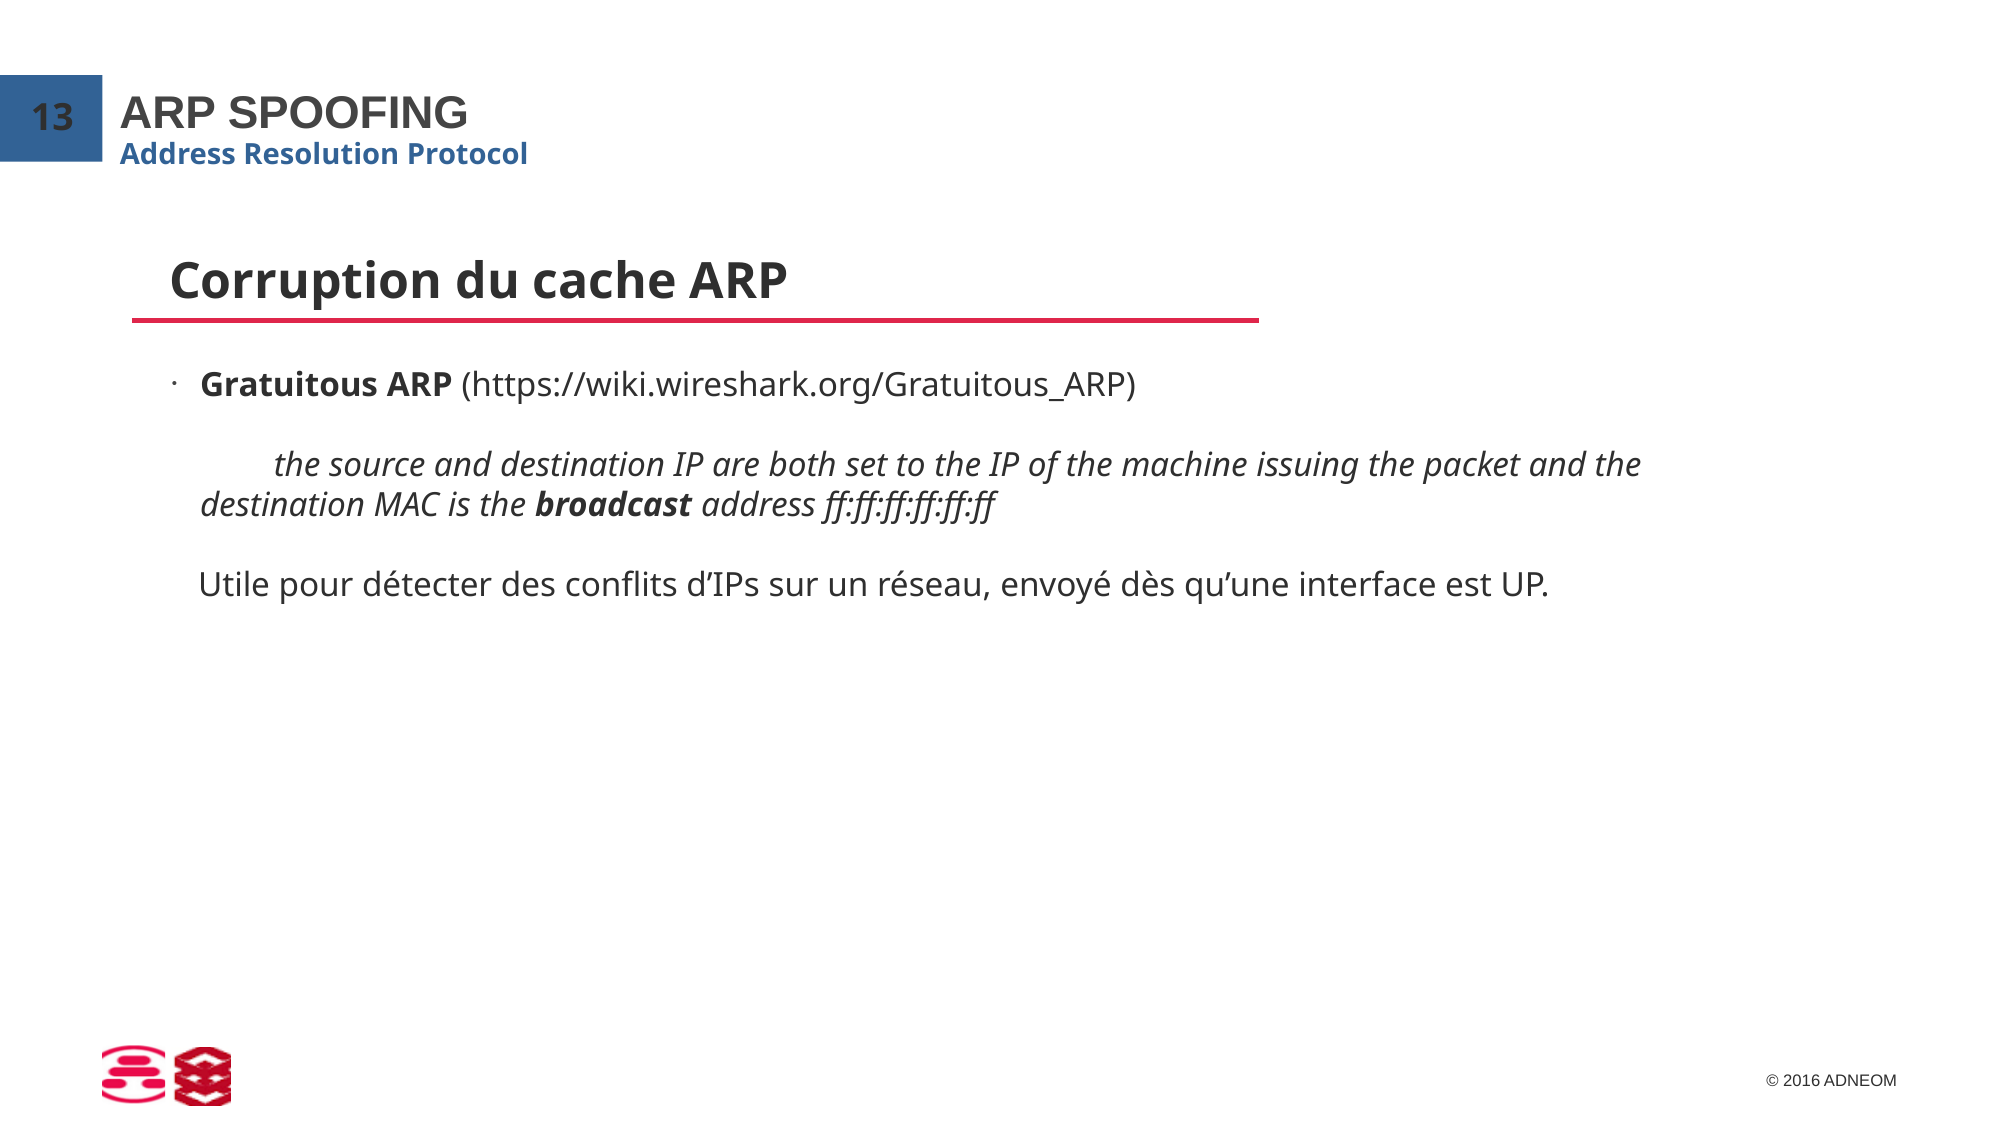

# ARP SPOOFING
Address Resolution Protocol
Corruption du cache ARP
Gratuitous ARP (https://wiki.wireshark.org/Gratuitous_ARP)
	the source and destination IP are both set to the IP of the machine issuing the packet and the destination MAC is the broadcast address ff:ff:ff:ff:ff:ff
 Utile pour détecter des conflits d’IPs sur un réseau, envoyé dès qu’une interface est UP.